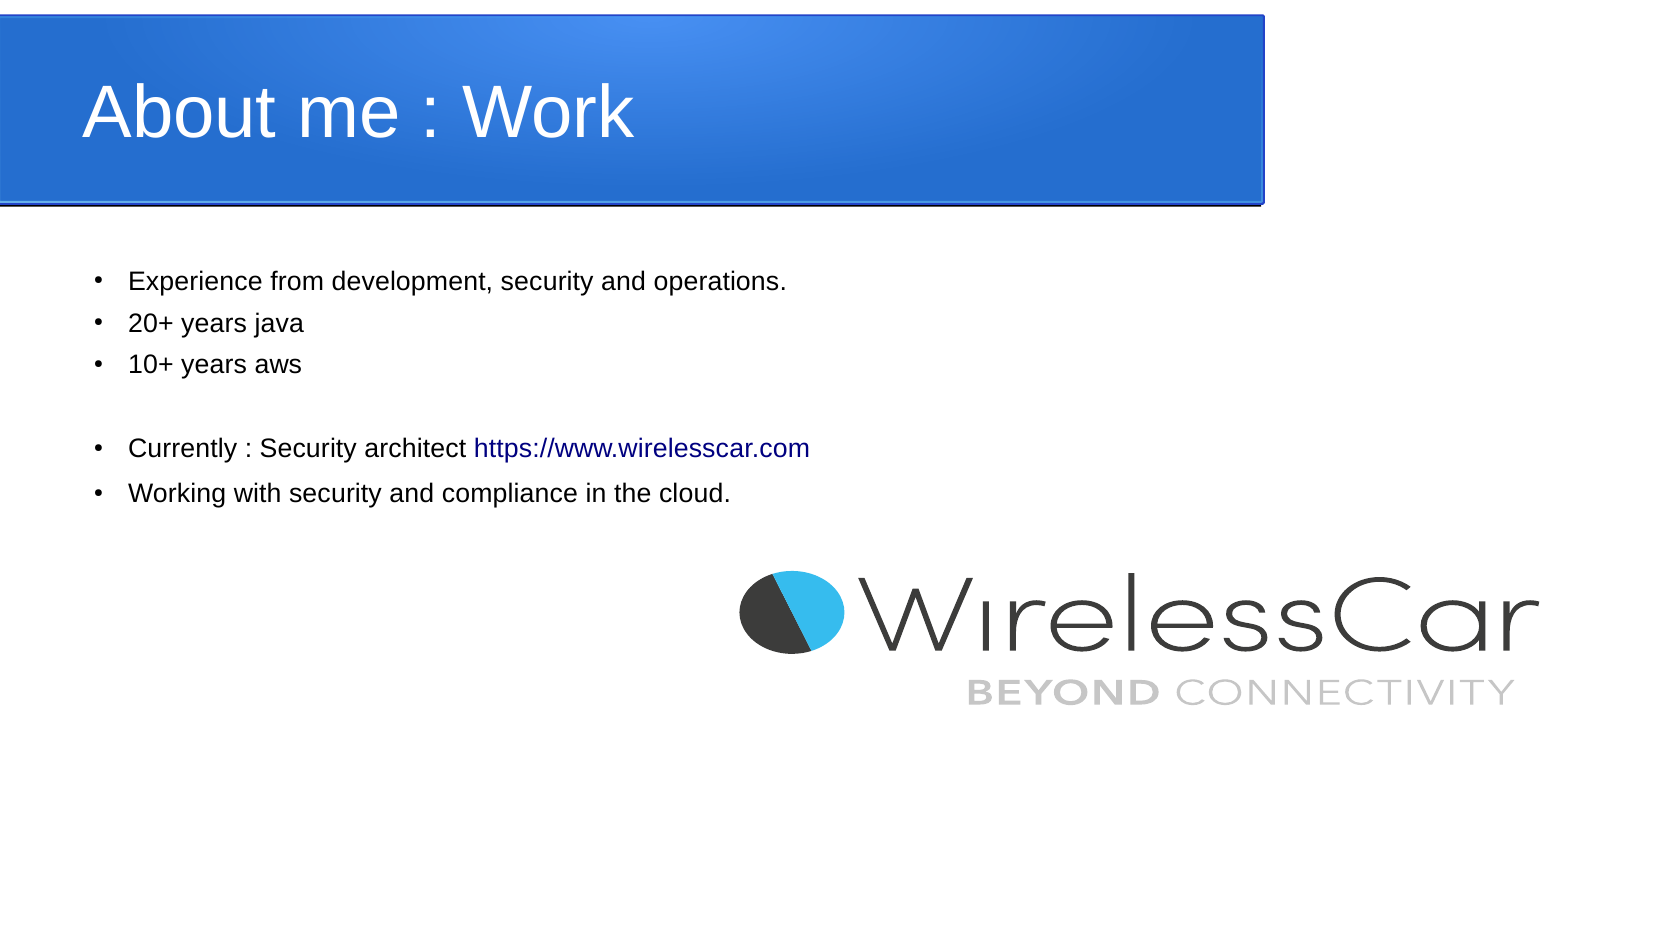

# About me : Work
Experience from development, security and operations.
20+ years java
10+ years aws
Currently : Security architect https://www.wirelesscar.com
Working with security and compliance in the cloud.